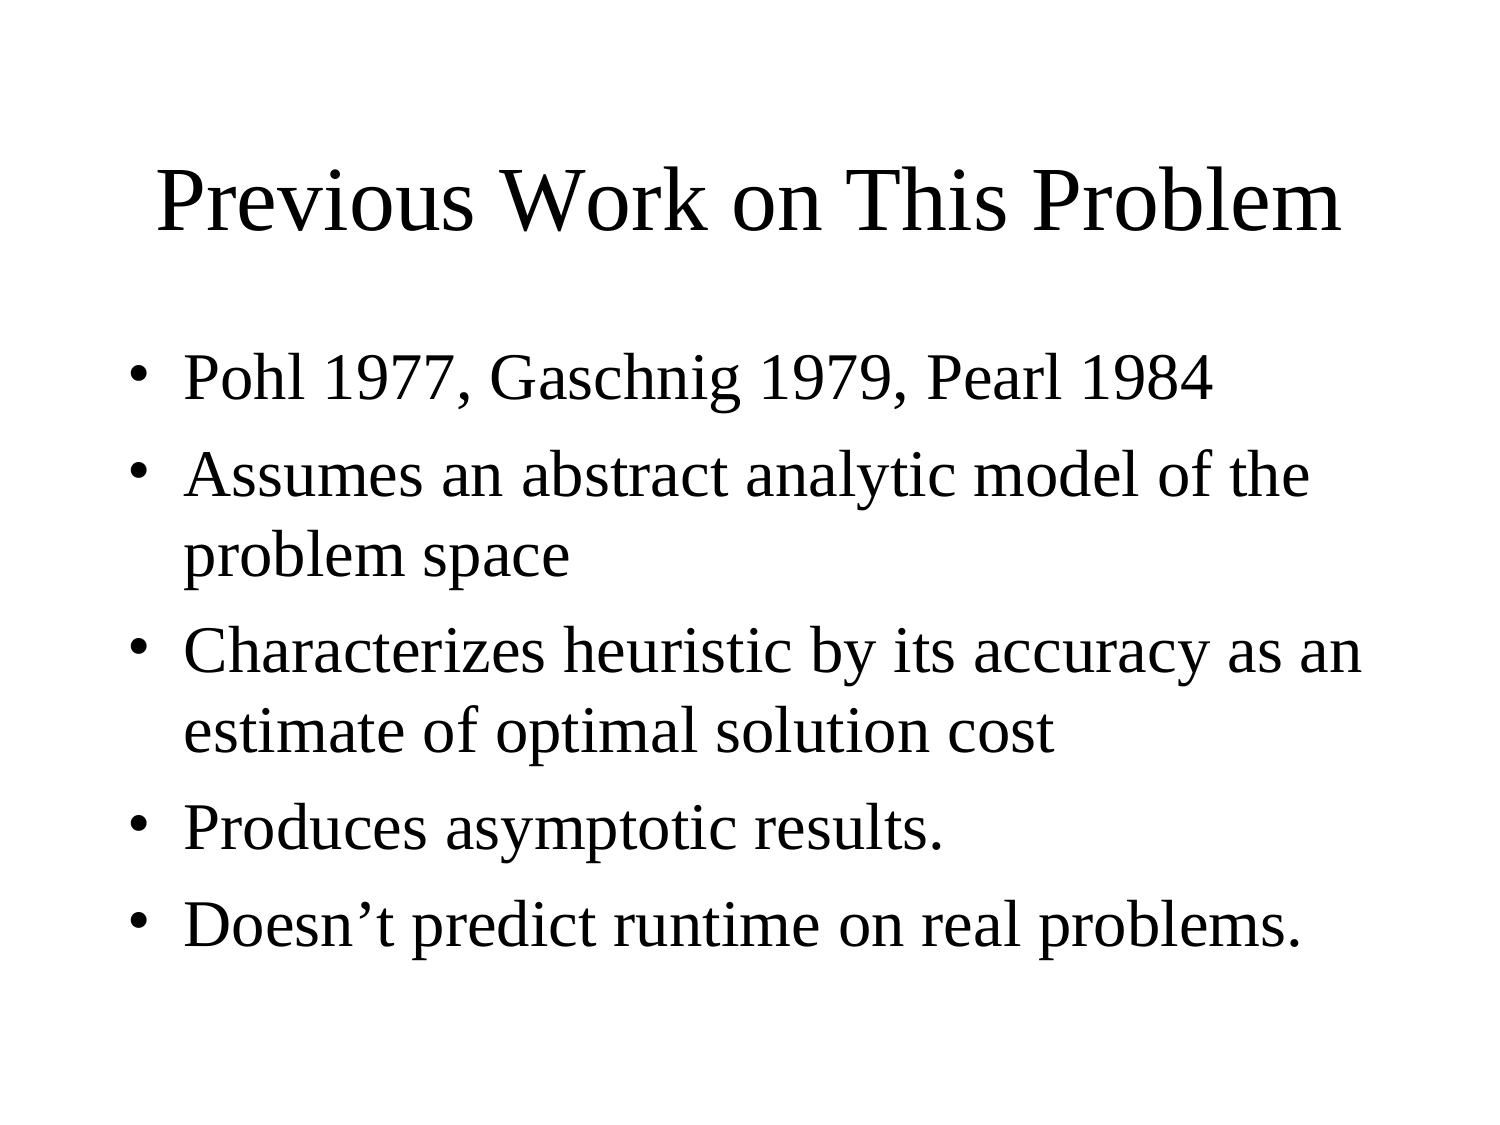

# Previous Work on This Problem
Pohl 1977, Gaschnig 1979, Pearl 1984
Assumes an abstract analytic model of the problem space
Characterizes heuristic by its accuracy as an estimate of optimal solution cost
Produces asymptotic results.
Doesn’t predict runtime on real problems.